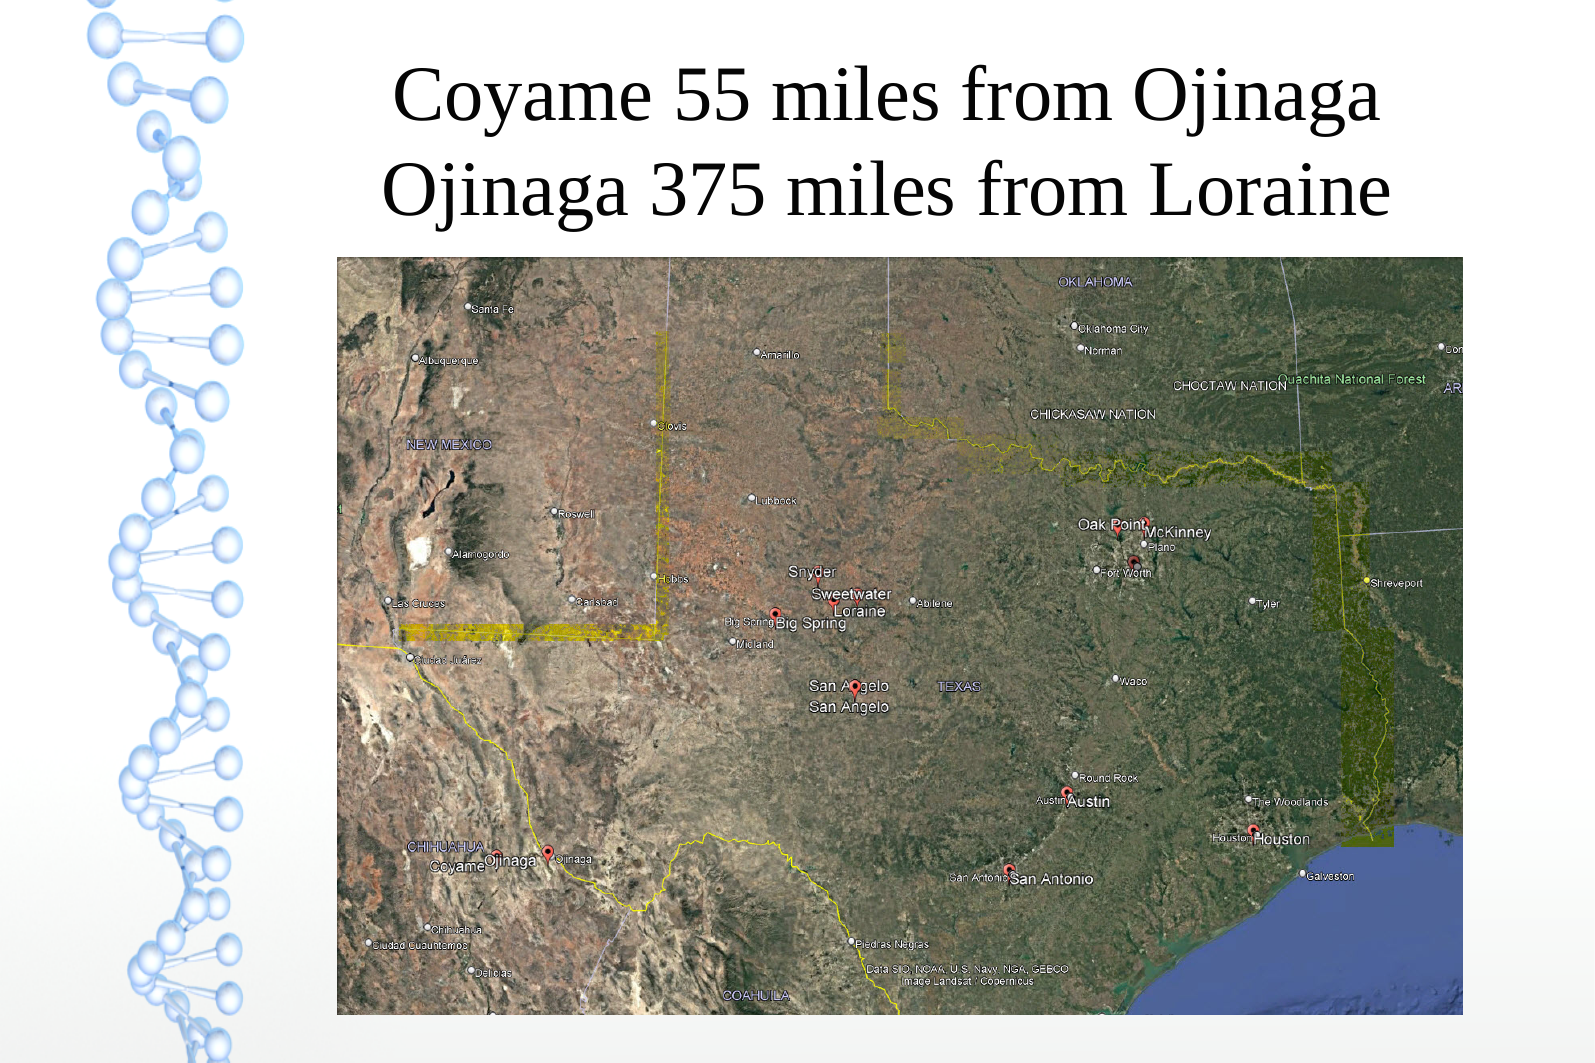

# Coyame 55 miles from Ojinaga Ojinaga 375 miles from Loraine